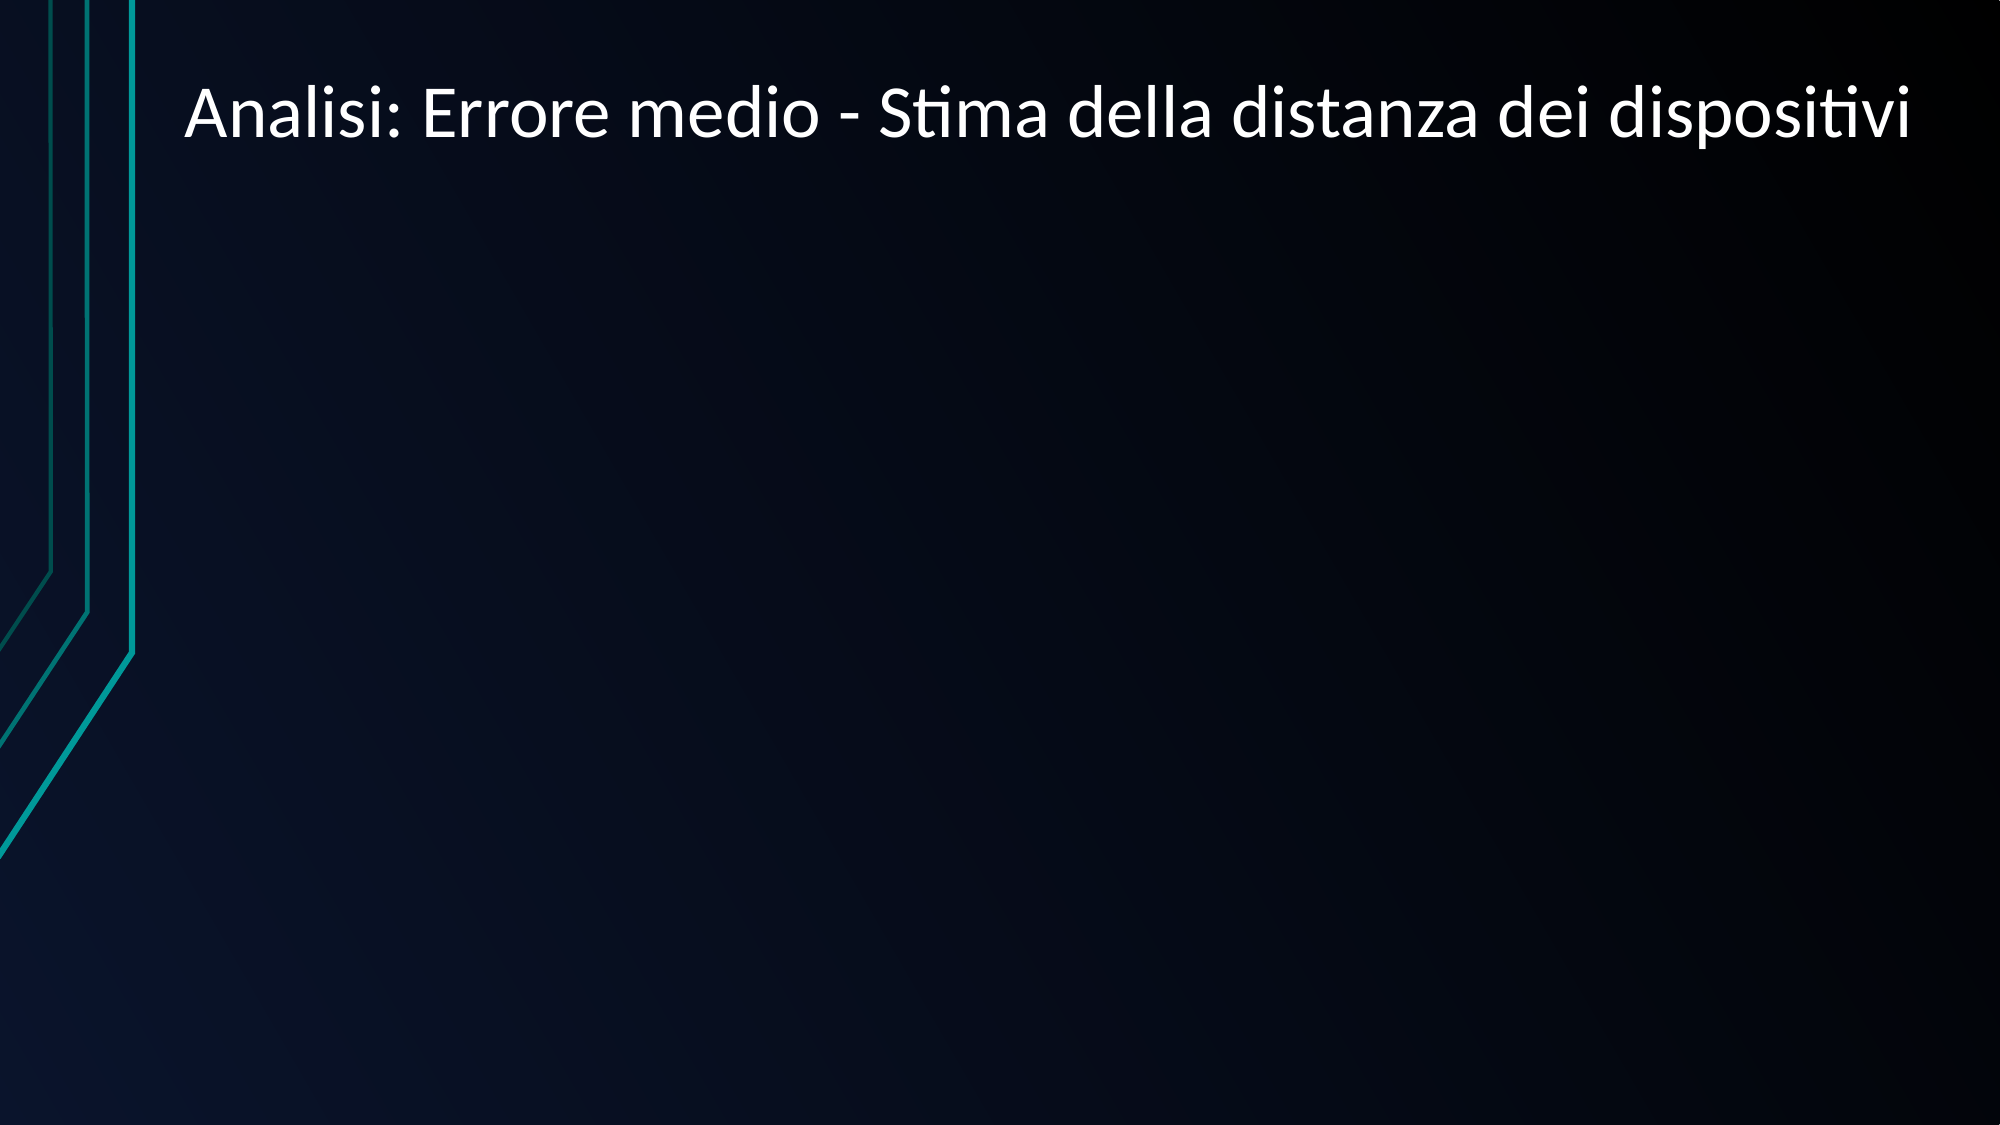

Analisi: Errore medio - Stima della distanza dei dispositivi
#